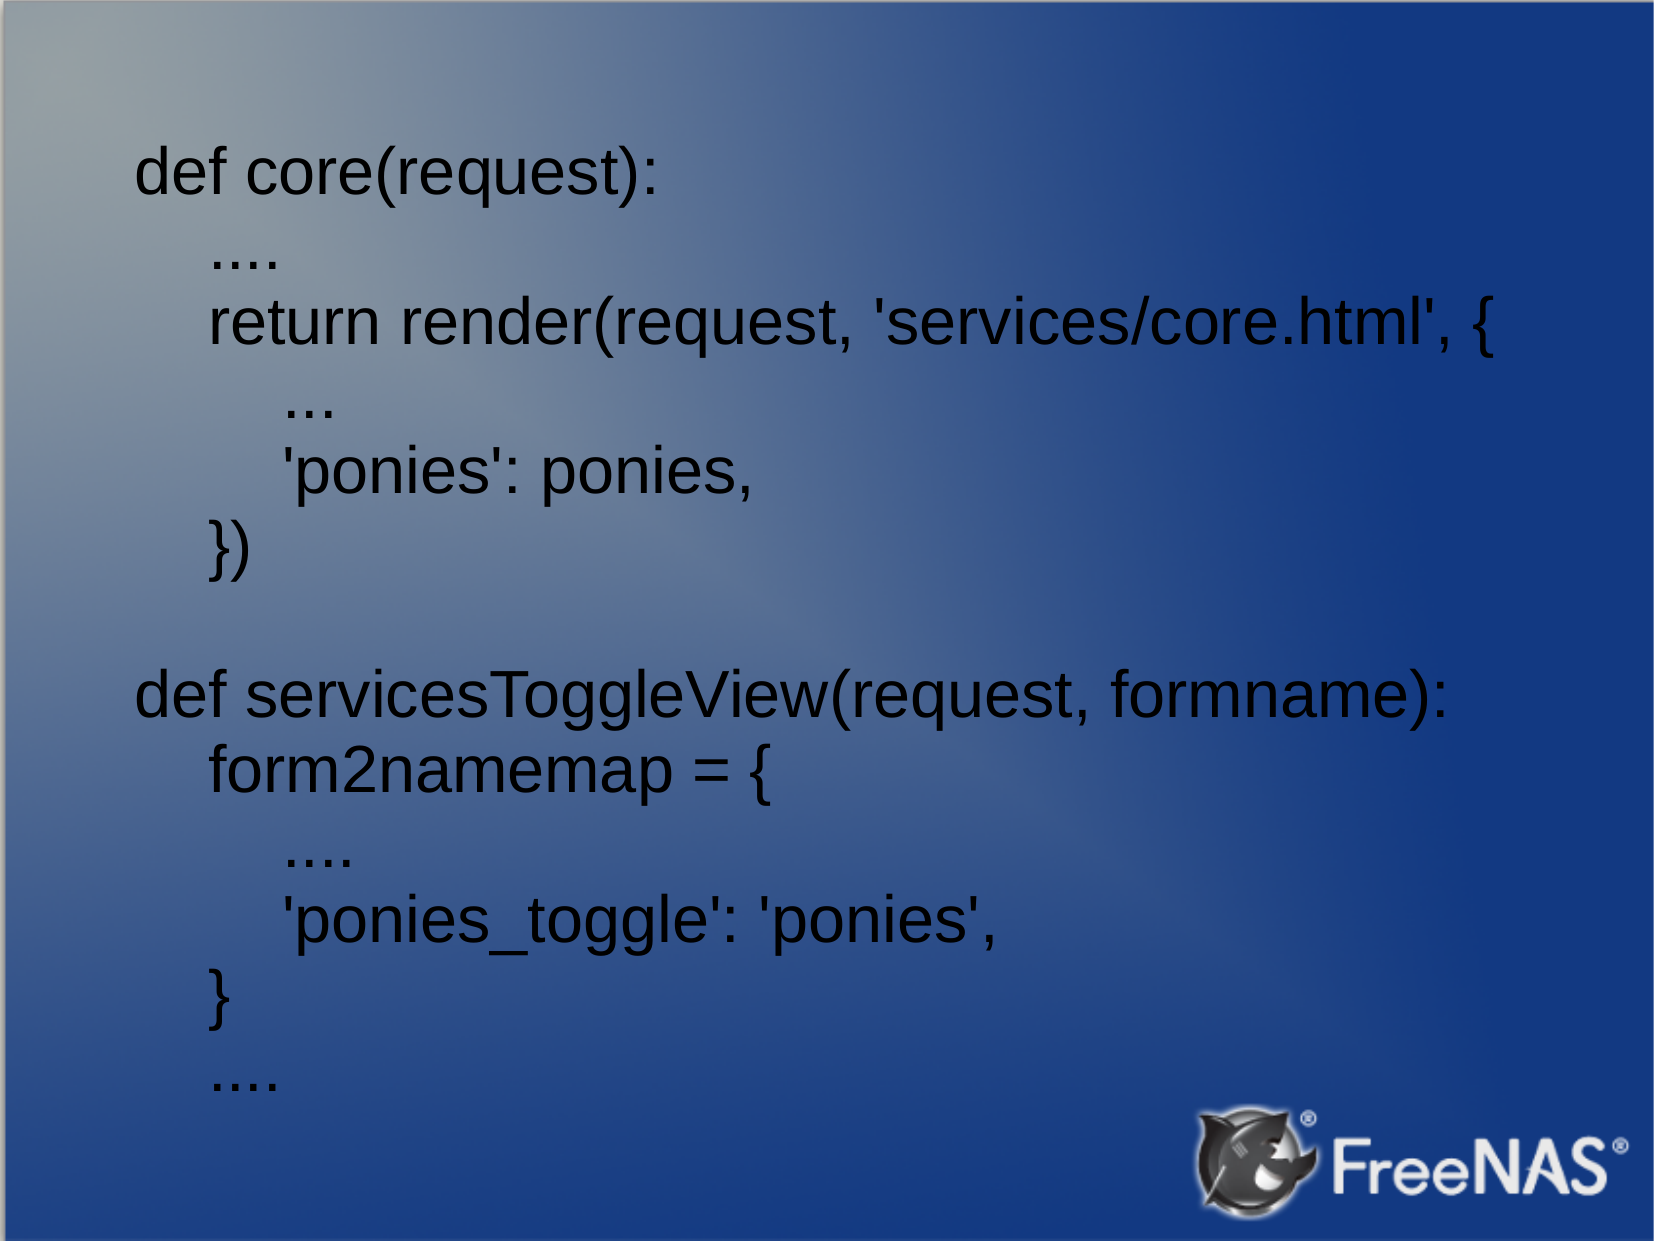

def core(request):
 ....
 return render(request, 'services/core.html', {
 ...
 'ponies': ponies,
 })
def servicesToggleView(request, formname):
 form2namemap = {
 ....
 'ponies_toggle': 'ponies',
 }
 ....